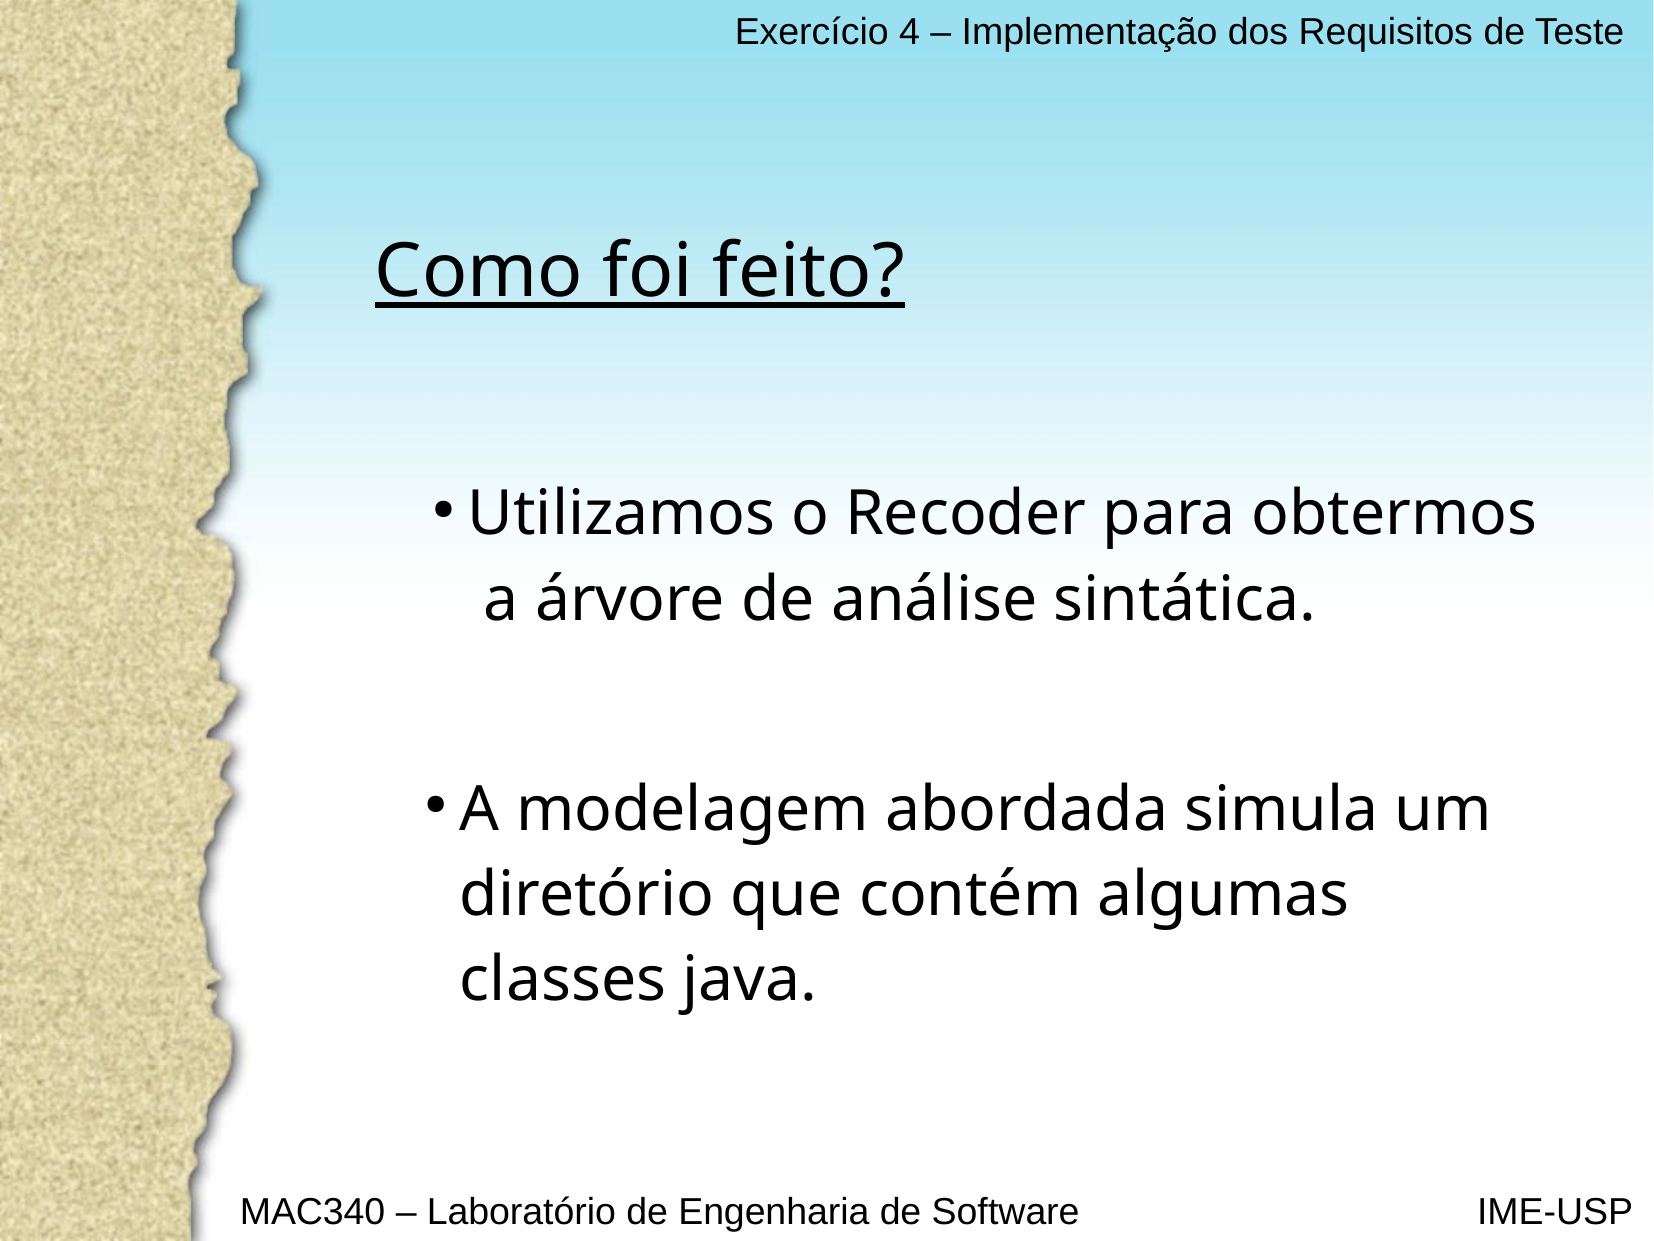

Exercício 4 – Implementação dos Requisitos de Teste
Como foi feito?
Utilizamos o Recoder para obtermos
 a árvore de análise sintática.
A modelagem abordada simula um
diretório que contém algumas
classes java.
			MAC340 – Laboratório de Engenharia de Software IME-USP